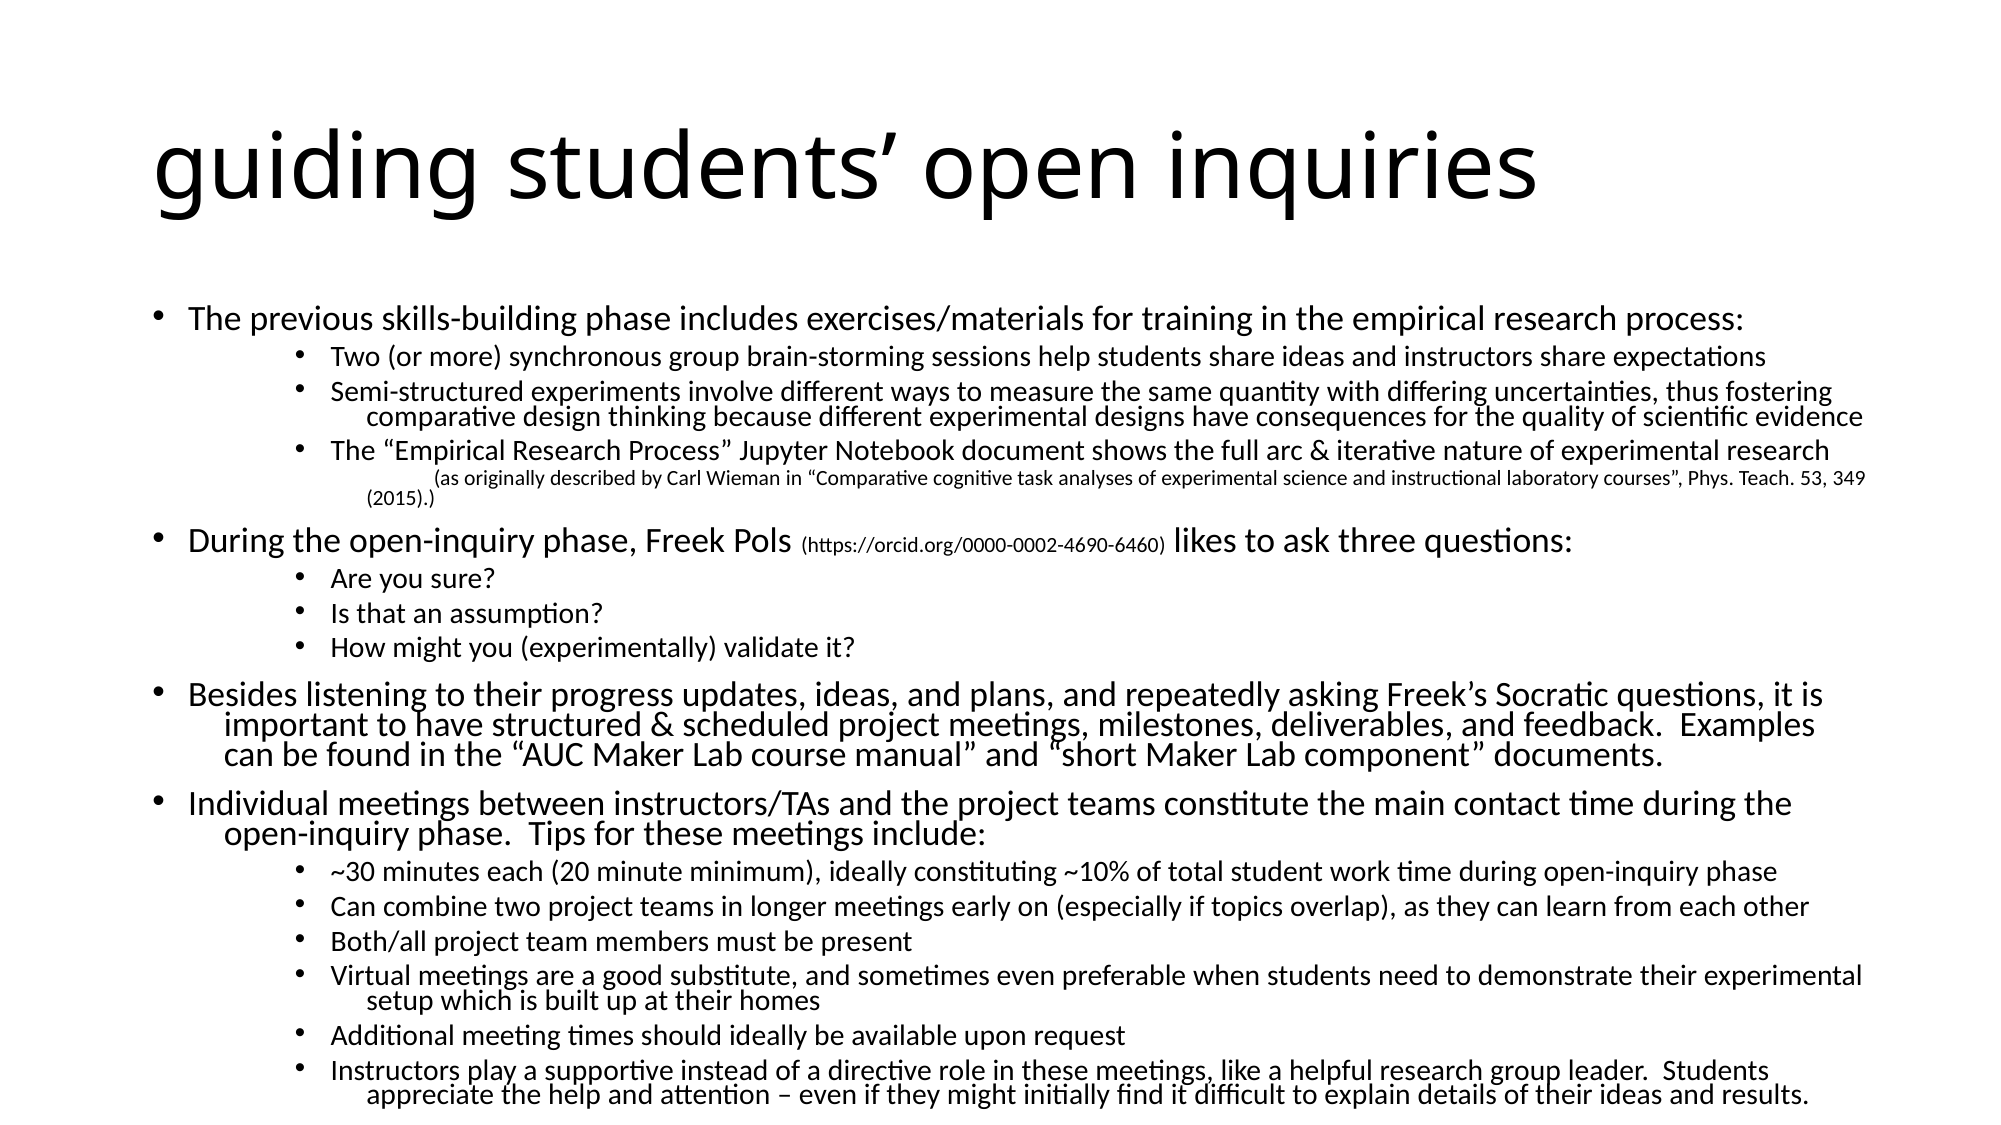

# guiding students’ open inquiries
The previous skills-building phase includes exercises/materials for training in the empirical research process:
Two (or more) synchronous group brain-storming sessions help students share ideas and instructors share expectations
Semi-structured experiments involve different ways to measure the same quantity with differing uncertainties, thus fostering comparative design thinking because different experimental designs have consequences for the quality of scientific evidence
The “Empirical Research Process” Jupyter Notebook document shows the full arc & iterative nature of experimental research (as originally described by Carl Wieman in “Comparative cognitive task analyses of experimental science and instructional laboratory courses”, Phys. Teach. 53, 349 (2015).)
During the open-inquiry phase, Freek Pols (https://orcid.org/0000-0002-4690-6460) likes to ask three questions:
Are you sure?
Is that an assumption?
How might you (experimentally) validate it?
Besides listening to their progress updates, ideas, and plans, and repeatedly asking Freek’s Socratic questions, it is important to have structured & scheduled project meetings, milestones, deliverables, and feedback. Examples can be found in the “AUC Maker Lab course manual” and “short Maker Lab component” documents.
Individual meetings between instructors/TAs and the project teams constitute the main contact time during the open-inquiry phase. Tips for these meetings include:
~30 minutes each (20 minute minimum), ideally constituting ~10% of total student work time during open-inquiry phase
Can combine two project teams in longer meetings early on (especially if topics overlap), as they can learn from each other
Both/all project team members must be present
Virtual meetings are a good substitute, and sometimes even preferable when students need to demonstrate their experimental setup which is built up at their homes
Additional meeting times should ideally be available upon request
Instructors play a supportive instead of a directive role in these meetings, like a helpful research group leader. Students appreciate the help and attention – even if they might initially find it difficult to explain details of their ideas and results.